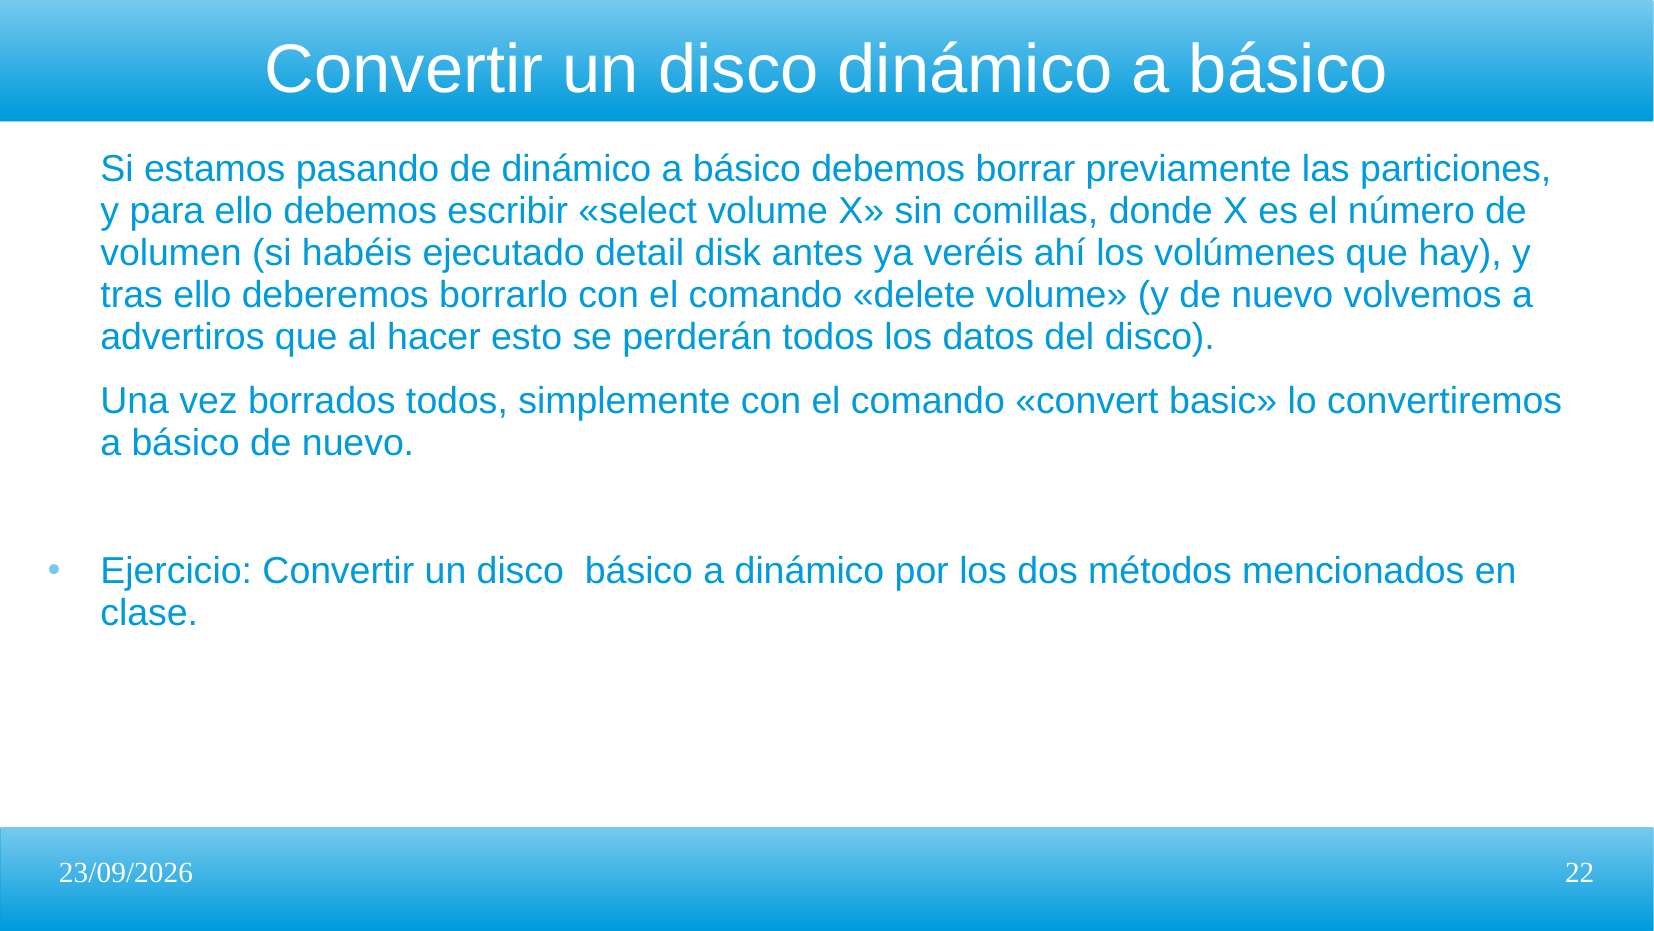

# Convertir un disco dinámico a básico
Si estamos pasando de dinámico a básico debemos borrar previamente las particiones, y para ello debemos escribir «select volume X» sin comillas, donde X es el número de volumen (si habéis ejecutado detail disk antes ya veréis ahí los volúmenes que hay), y tras ello deberemos borrarlo con el comando «delete volume» (y de nuevo volvemos a advertiros que al hacer esto se perderán todos los datos del disco).
Una vez borrados todos, simplemente con el comando «convert basic» lo convertiremos a básico de nuevo.
Ejercicio: Convertir un disco básico a dinámico por los dos métodos mencionados en clase.
22